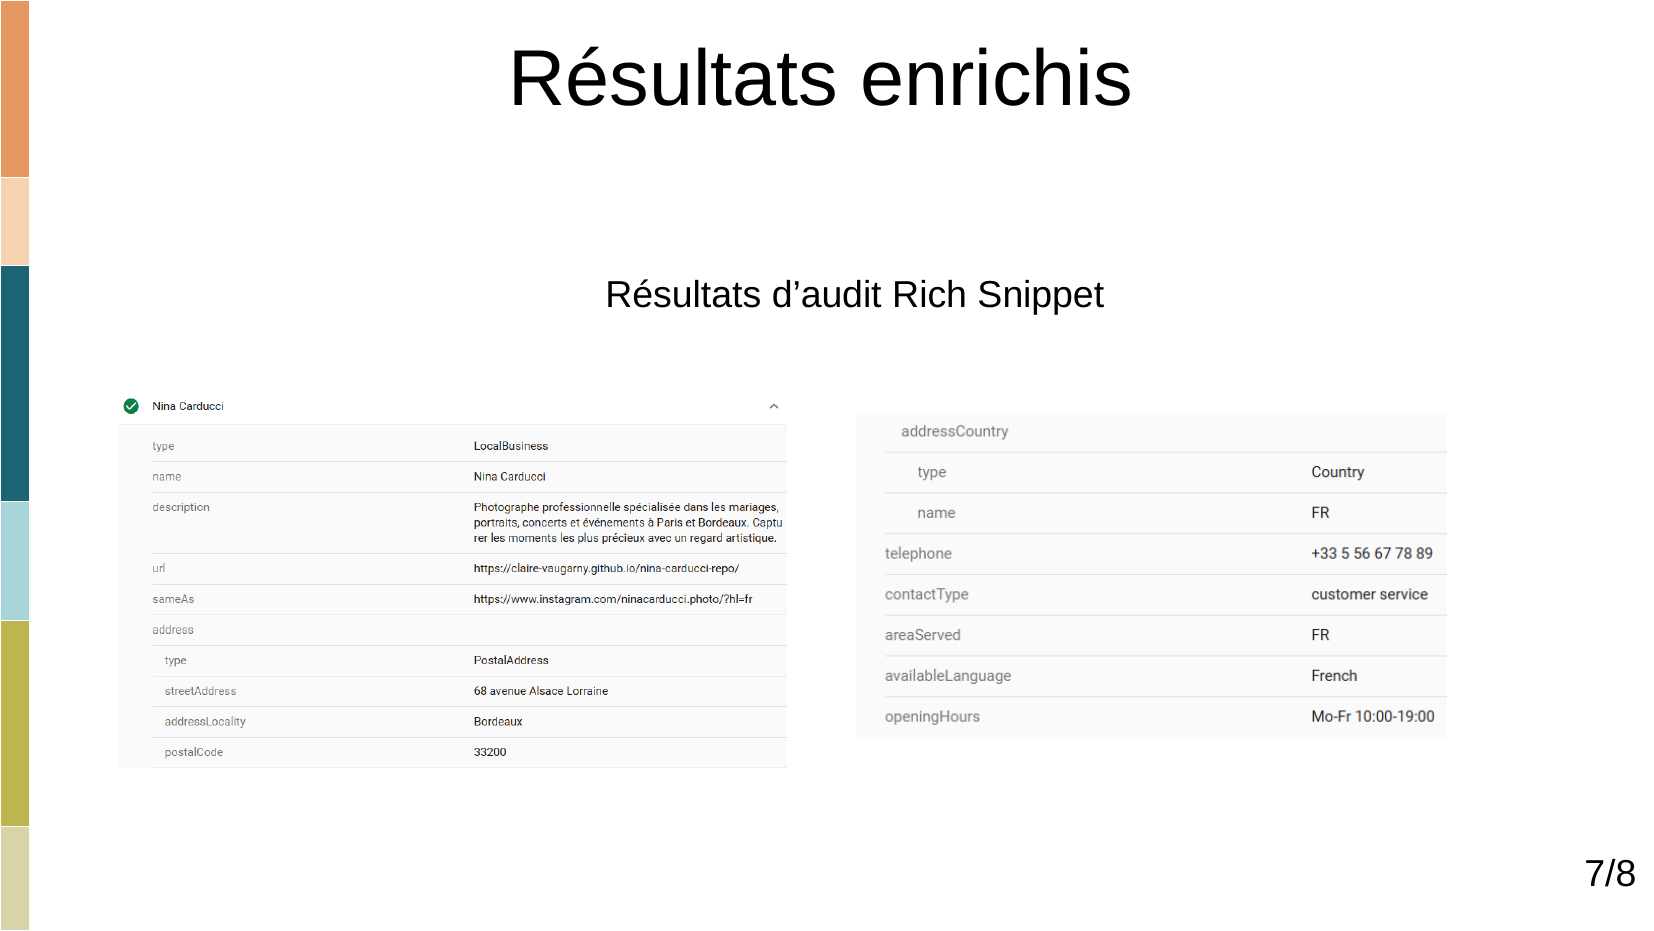

# Résultats enrichis
Résultats d’audit Rich Snippet